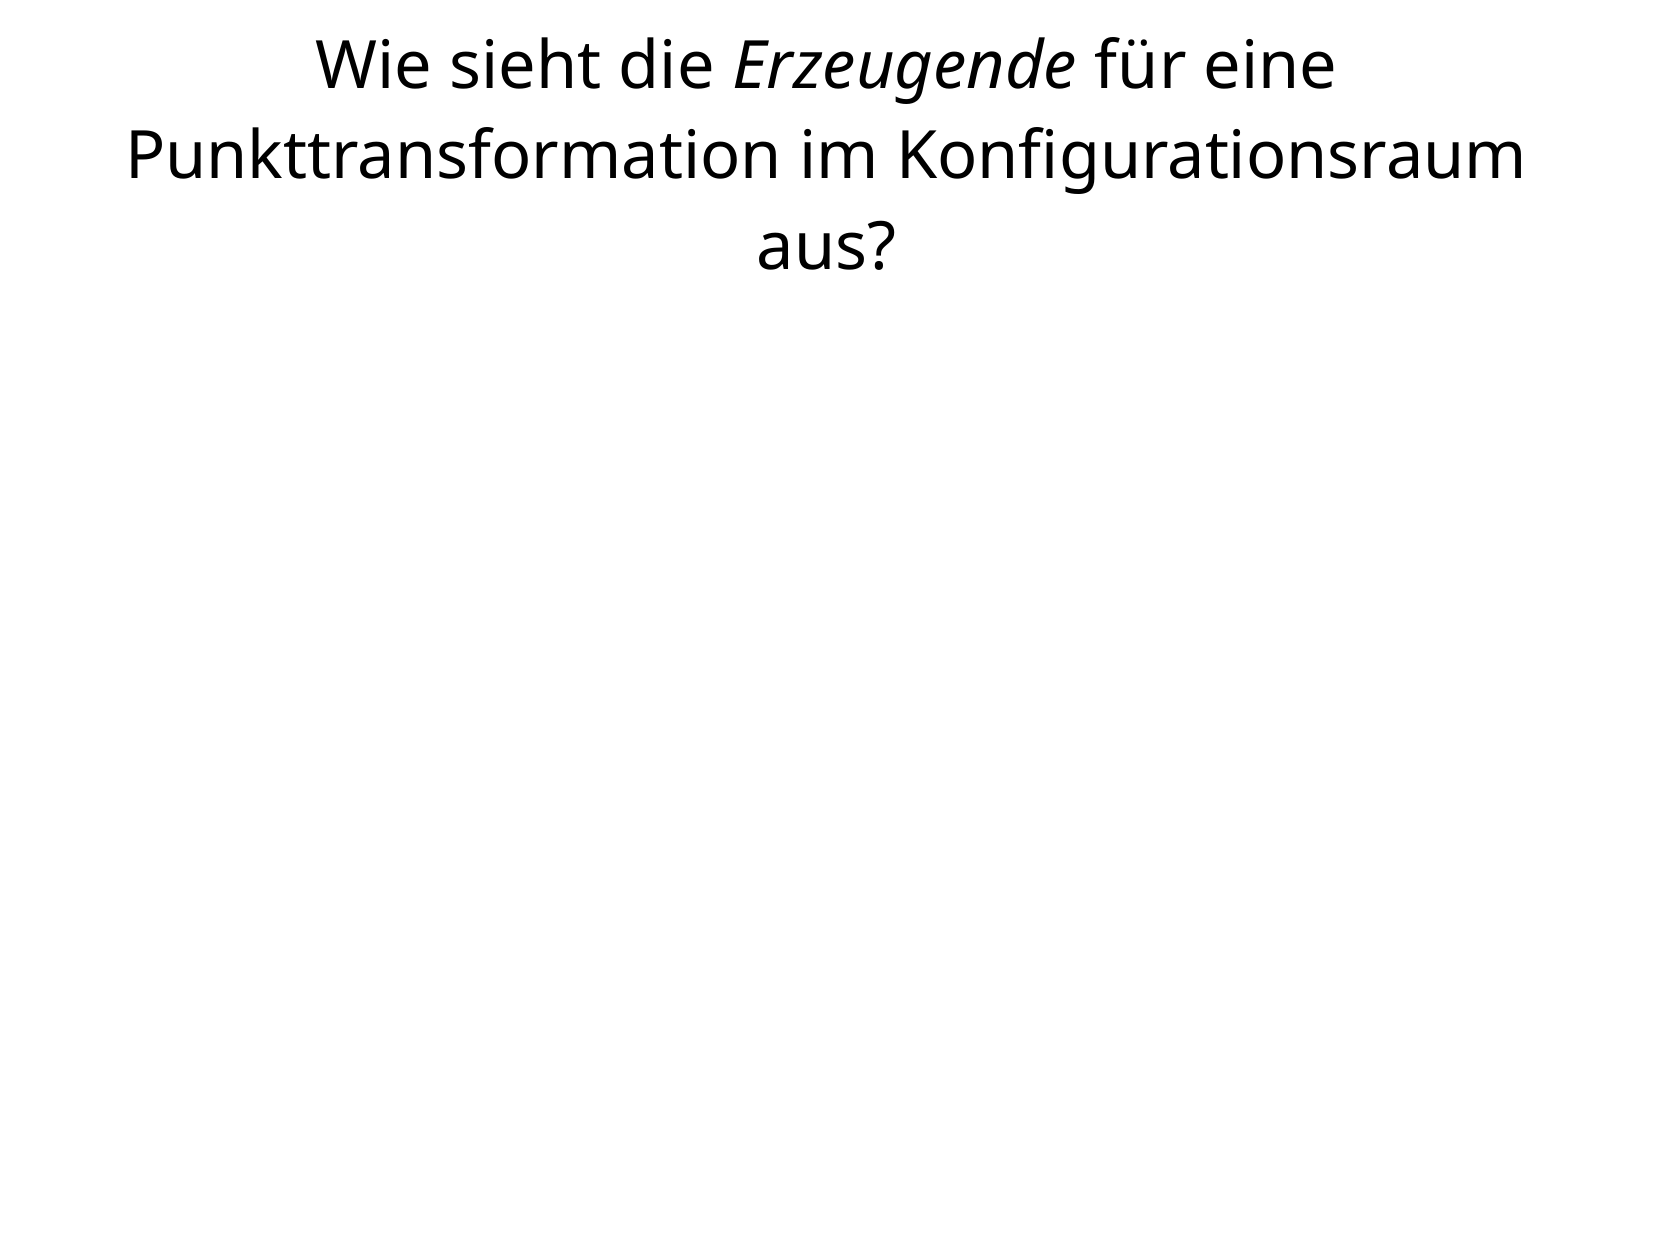

# Wie sieht die Erzeugende für eine Punkttransformation im Konfigurationsraum aus?